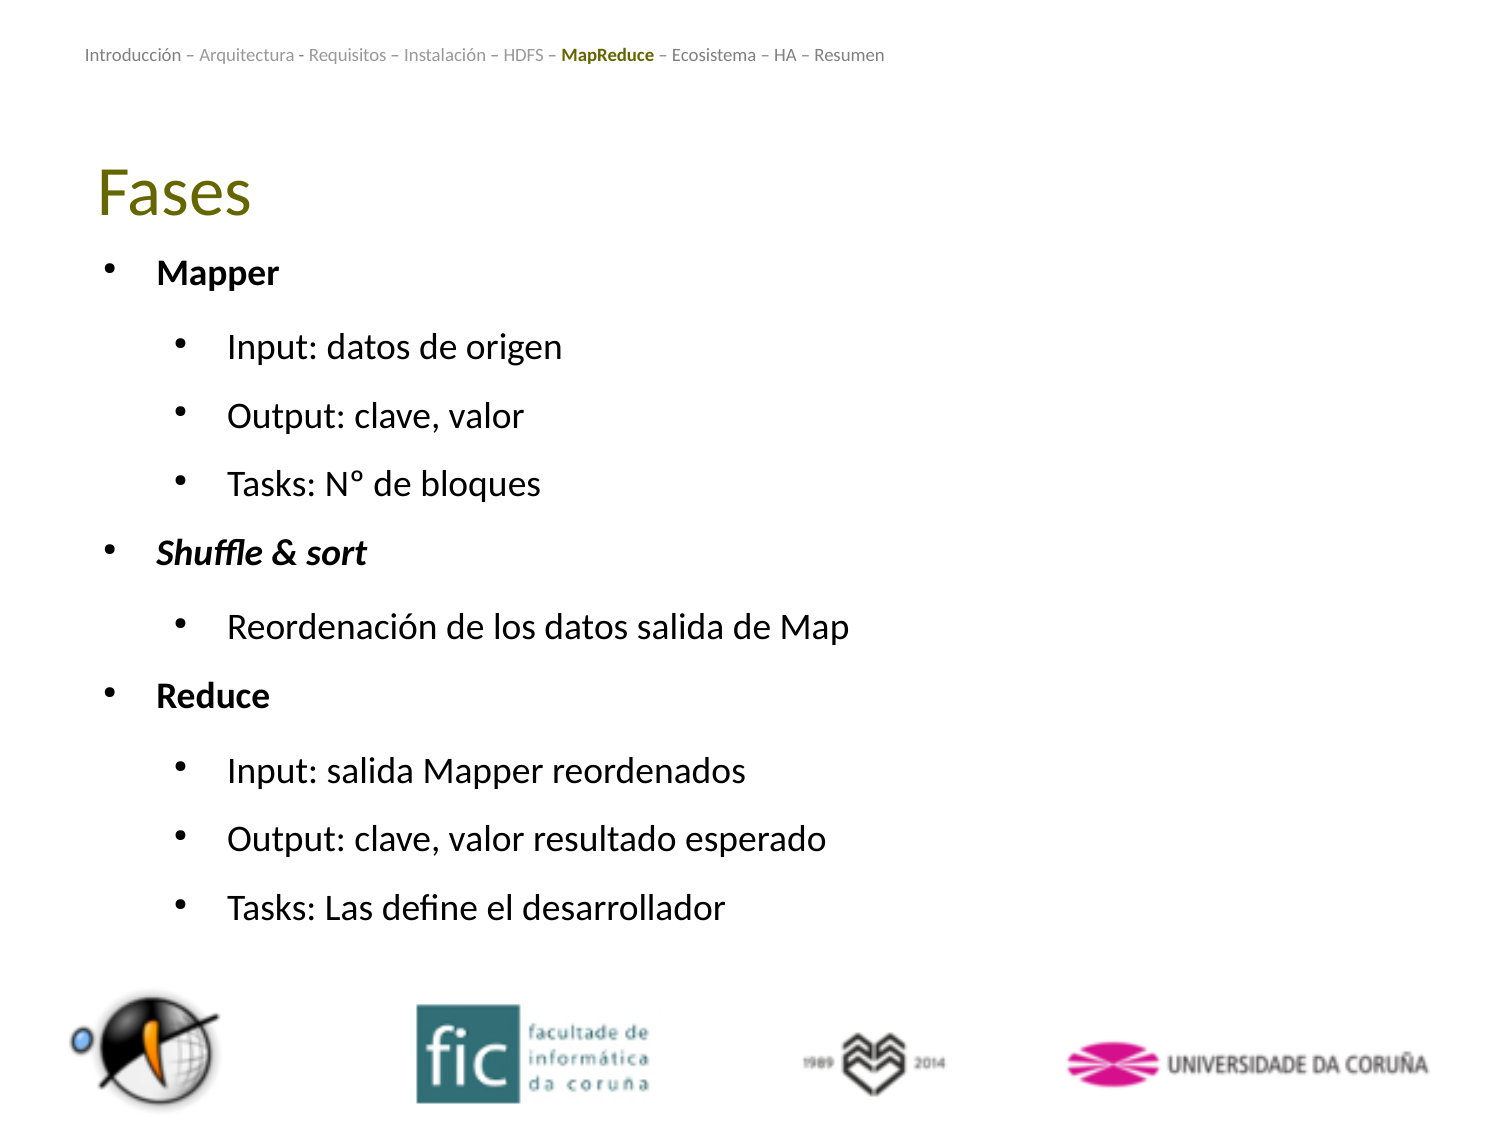

Introducción – Arquitectura - Requisitos – Instalación – HDFS – MapReduce – Ecosistema – HA – Resumen
# Fases
Mapper
Input: datos de origen
Output: clave, valor
Tasks: Nº de bloques
Shuffle & sort
Reordenación de los datos salida de Map
Reduce
Input: salida Mapper reordenados
Output: clave, valor resultado esperado
Tasks: Las define el desarrollador